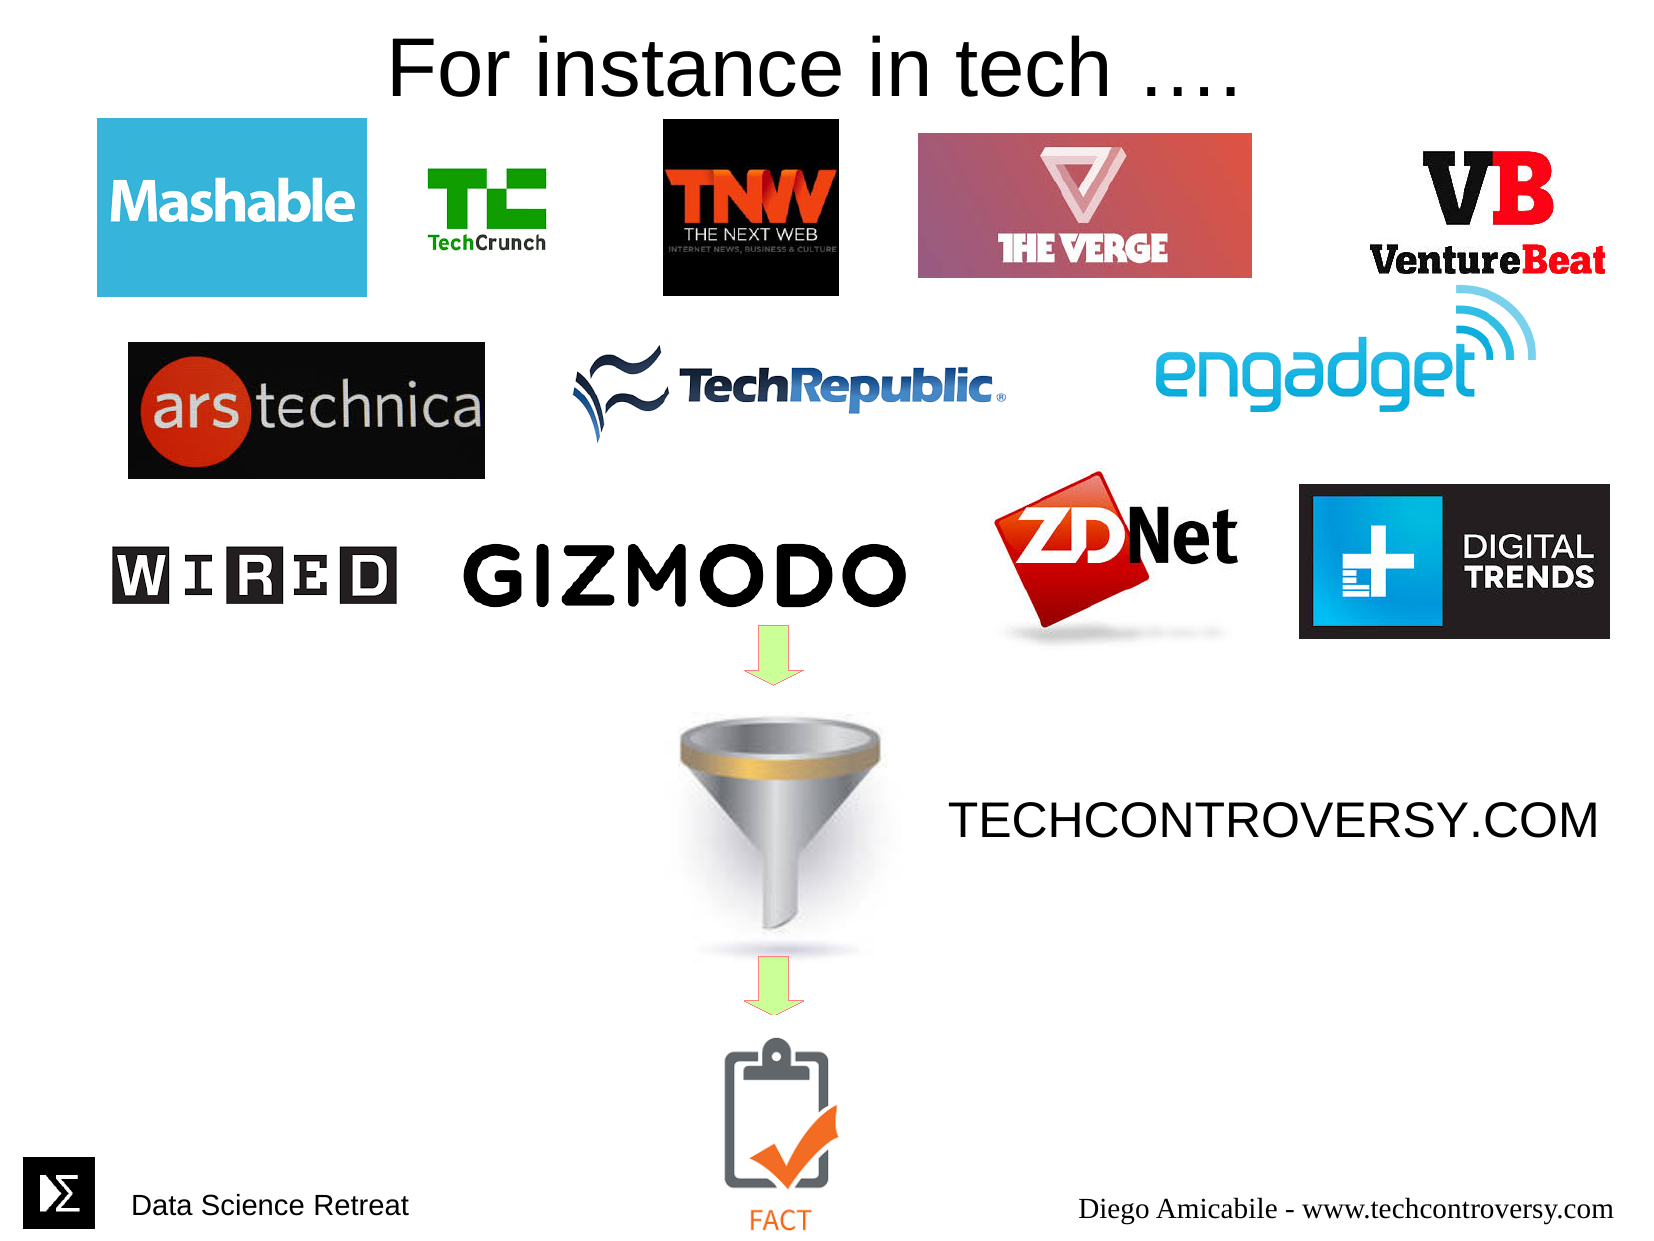

# For instance in tech ….
TECHCONTROVERSY.COM
Diego Amicabile - www.techcontroversy.com